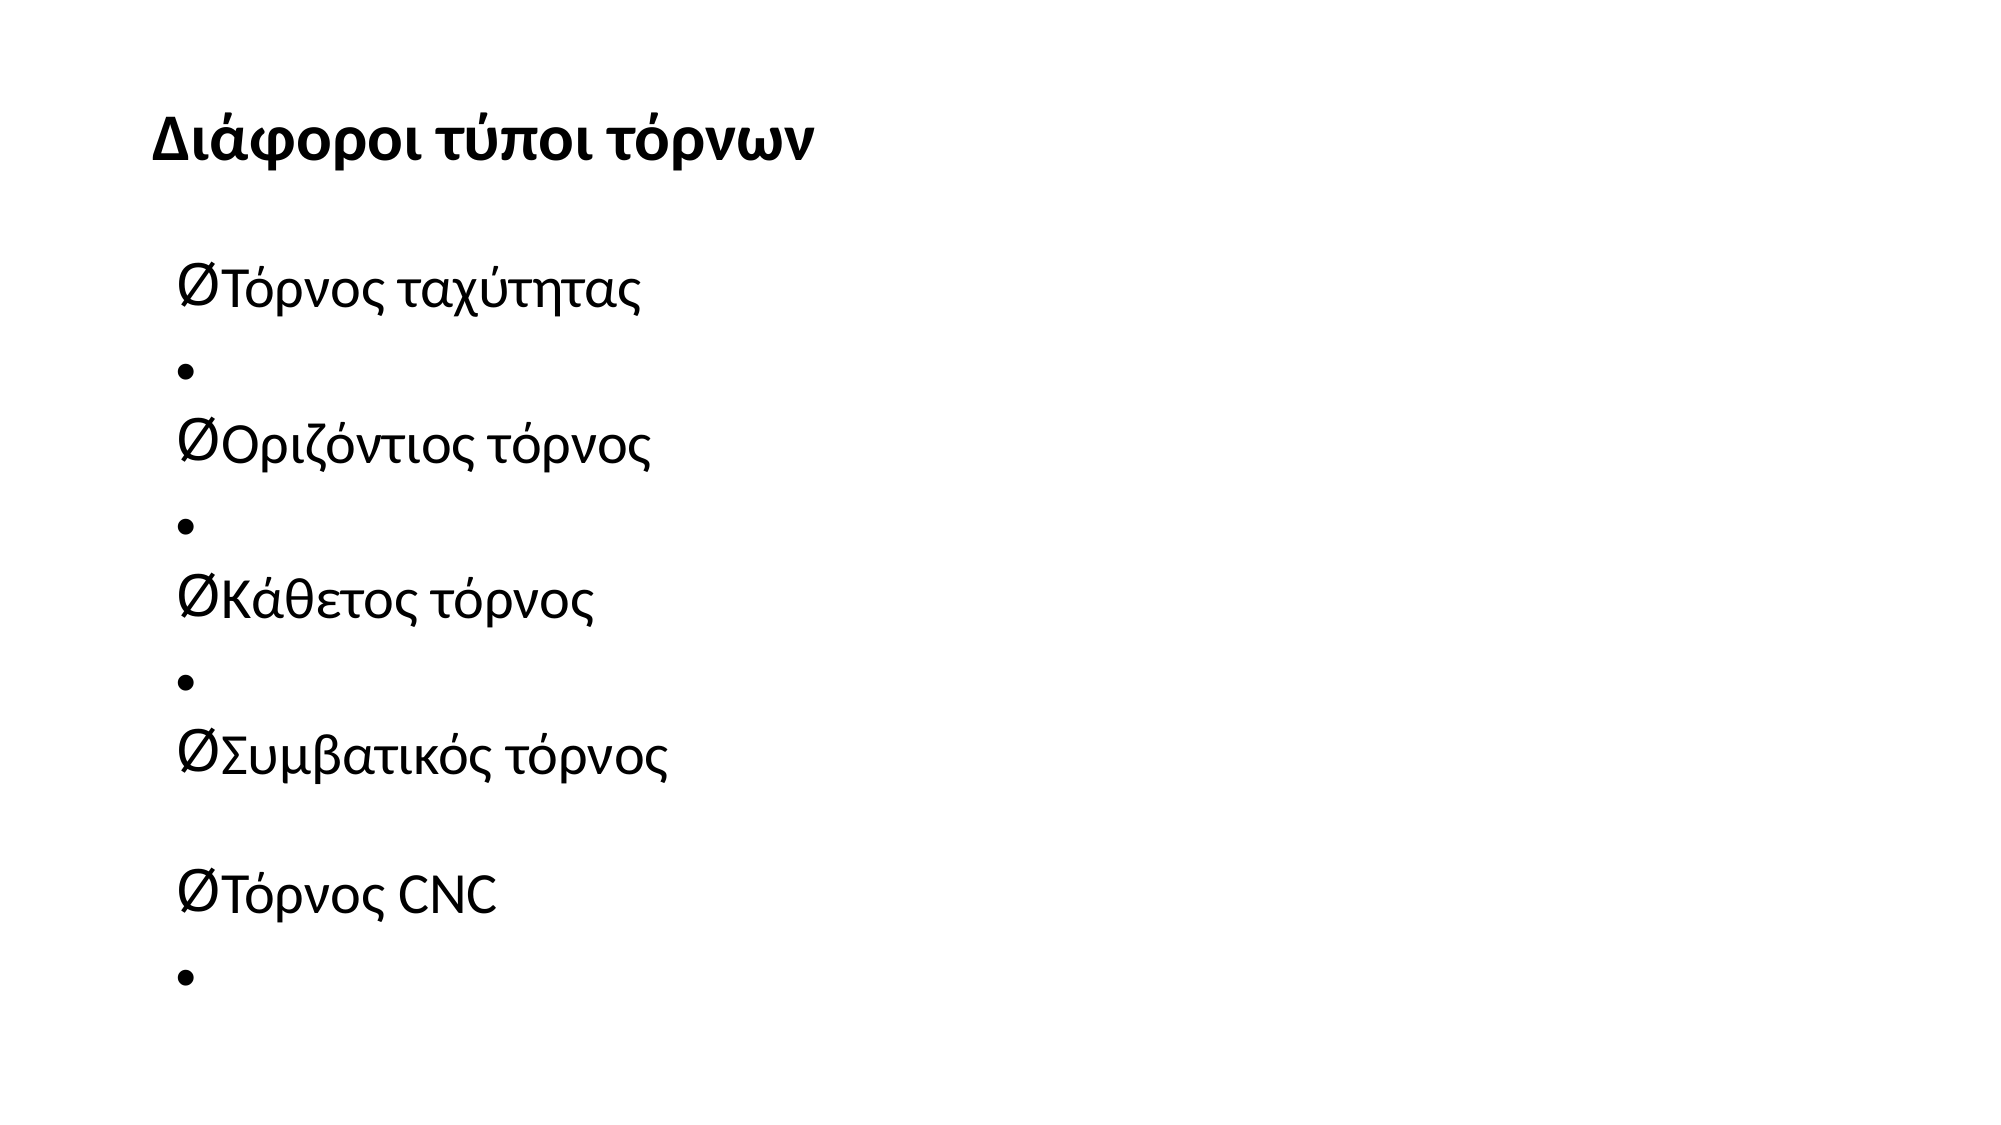

# Διάφοροι τύποι τόρνων
Τόρνος ταχύτητας
Οριζόντιος τόρνος
Κάθετος τόρνος
Συμβατικός τόρνος
Τόρνος CNC